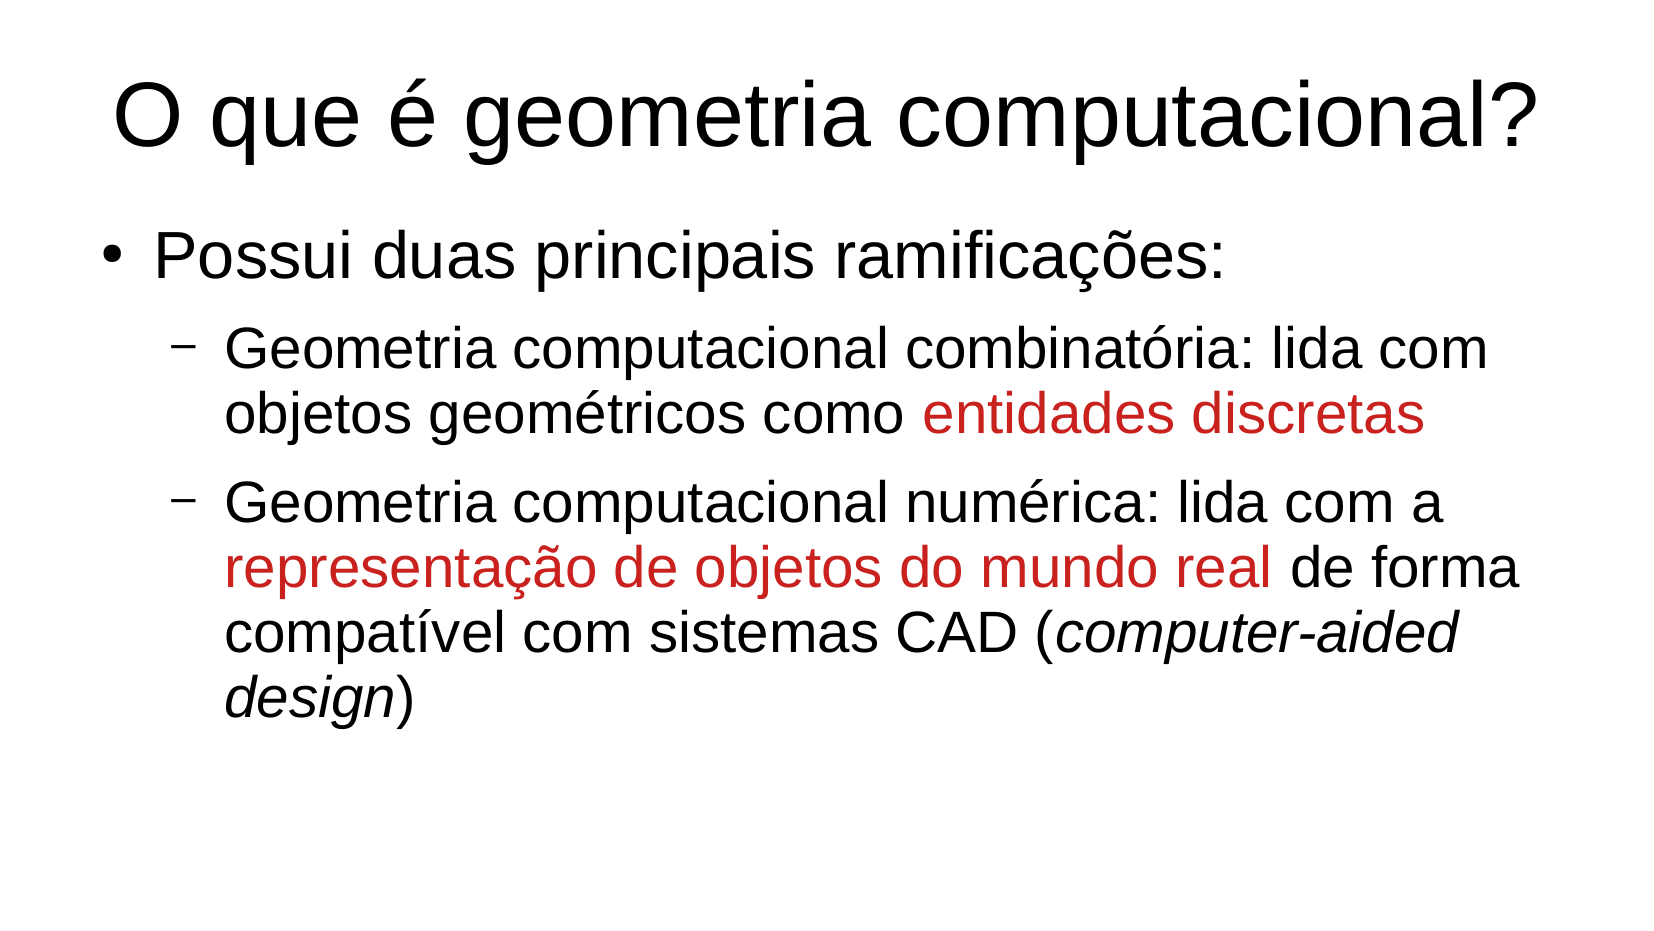

# O que é geometria computacional?
Possui duas principais ramificações:
Geometria computacional combinatória: lida com objetos geométricos como entidades discretas
Geometria computacional numérica: lida com a representação de objetos do mundo real de forma compatível com sistemas CAD (computer-aided design)